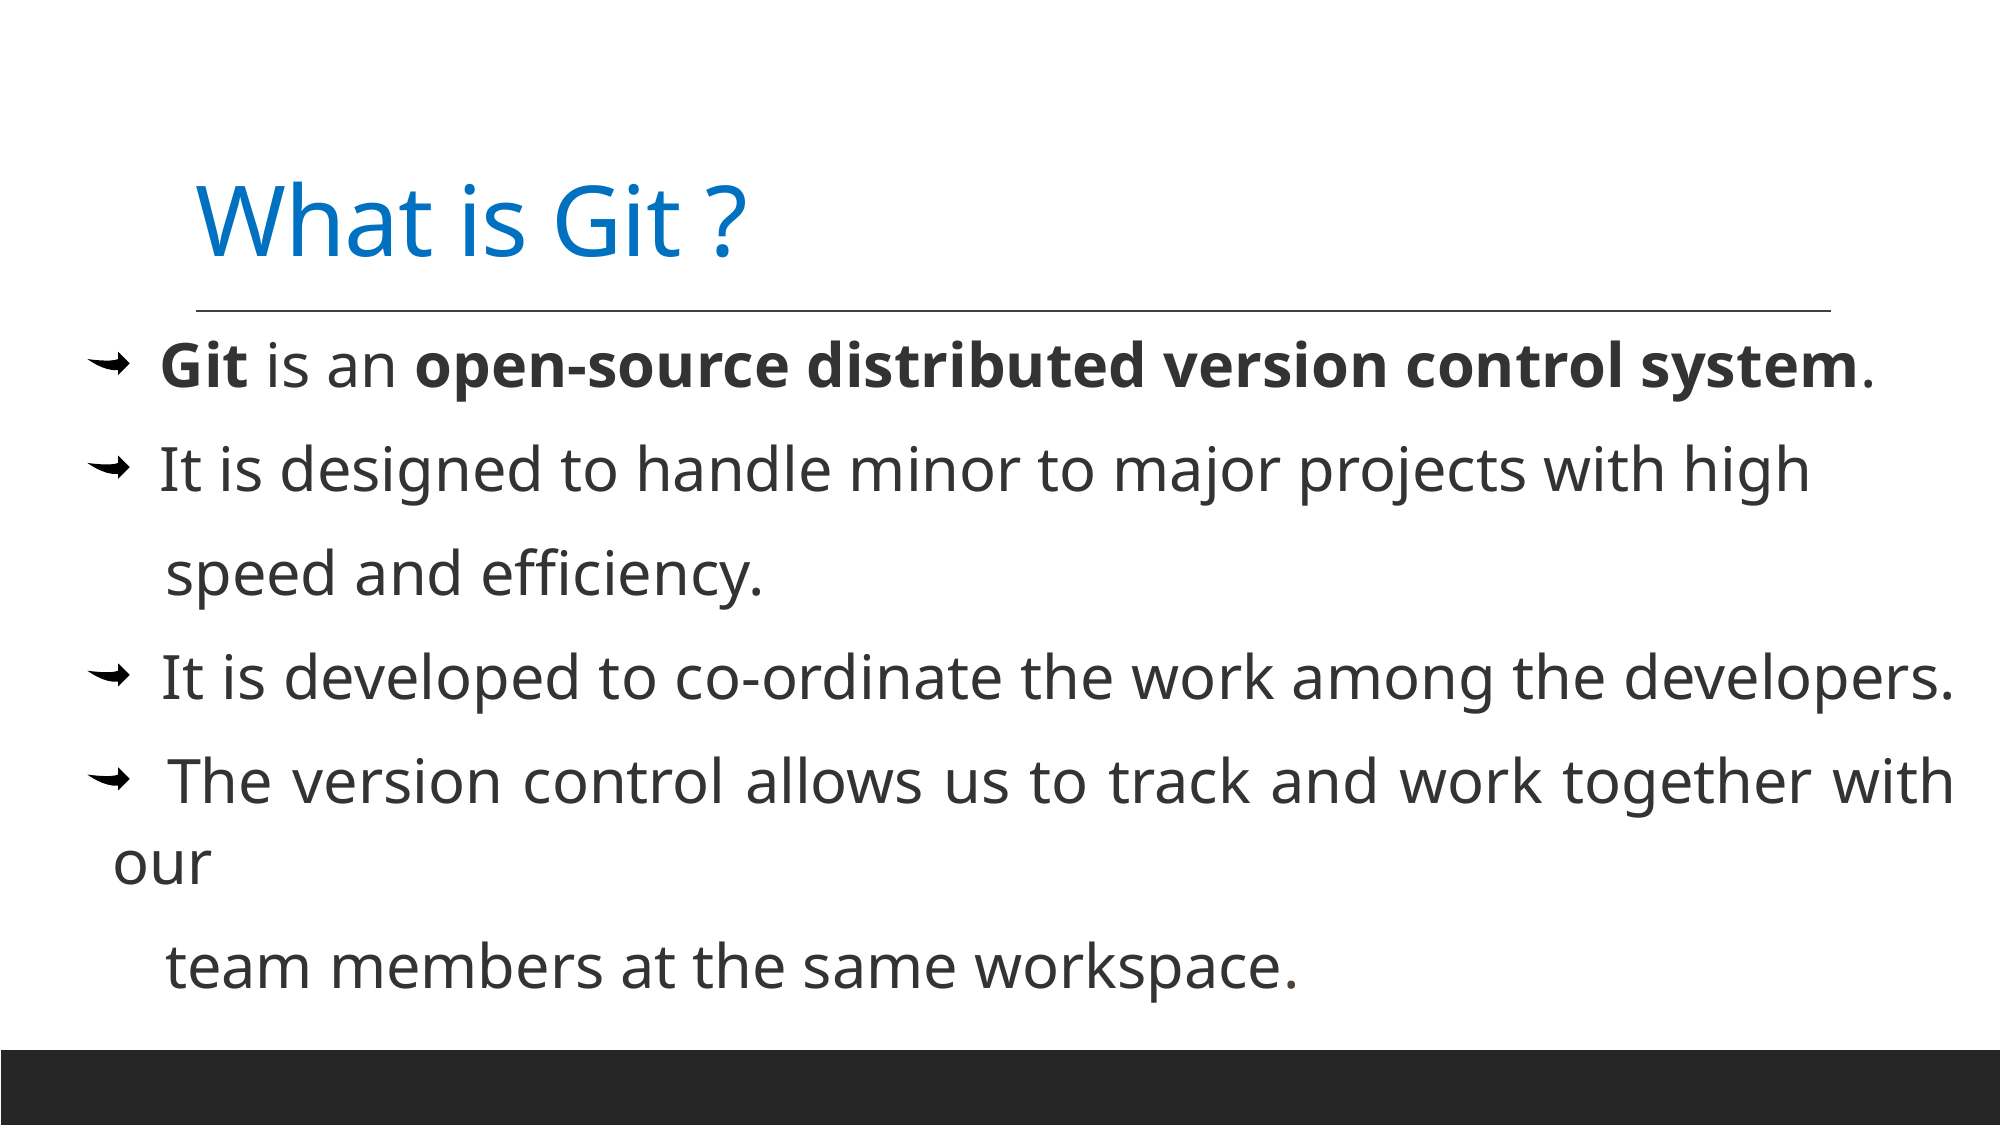

# What is Git ?
 Git is an open-source distributed version control system.
 It is designed to handle minor to major projects with high
 speed and efficiency.
 It is developed to co-ordinate the work among the developers.
 The version control allows us to track and work together with our
 team members at the same workspace.